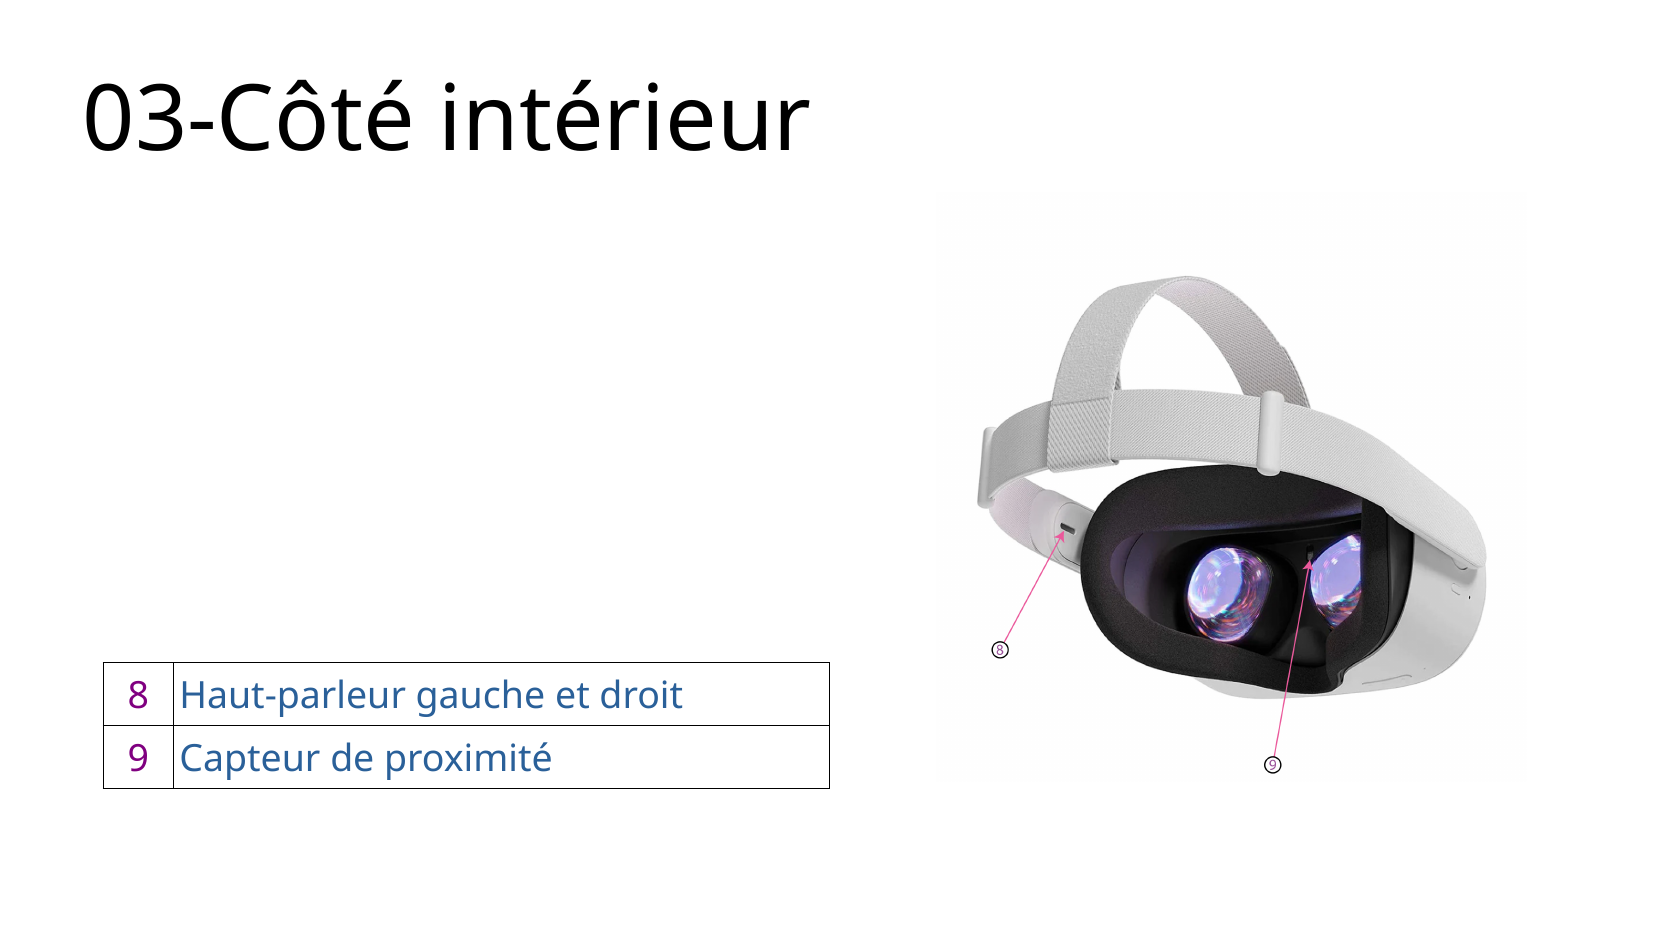

# 03-Côté intérieur
| 8 | Haut-parleur gauche et droit |
| --- | --- |
| 9 | Capteur de proximité |